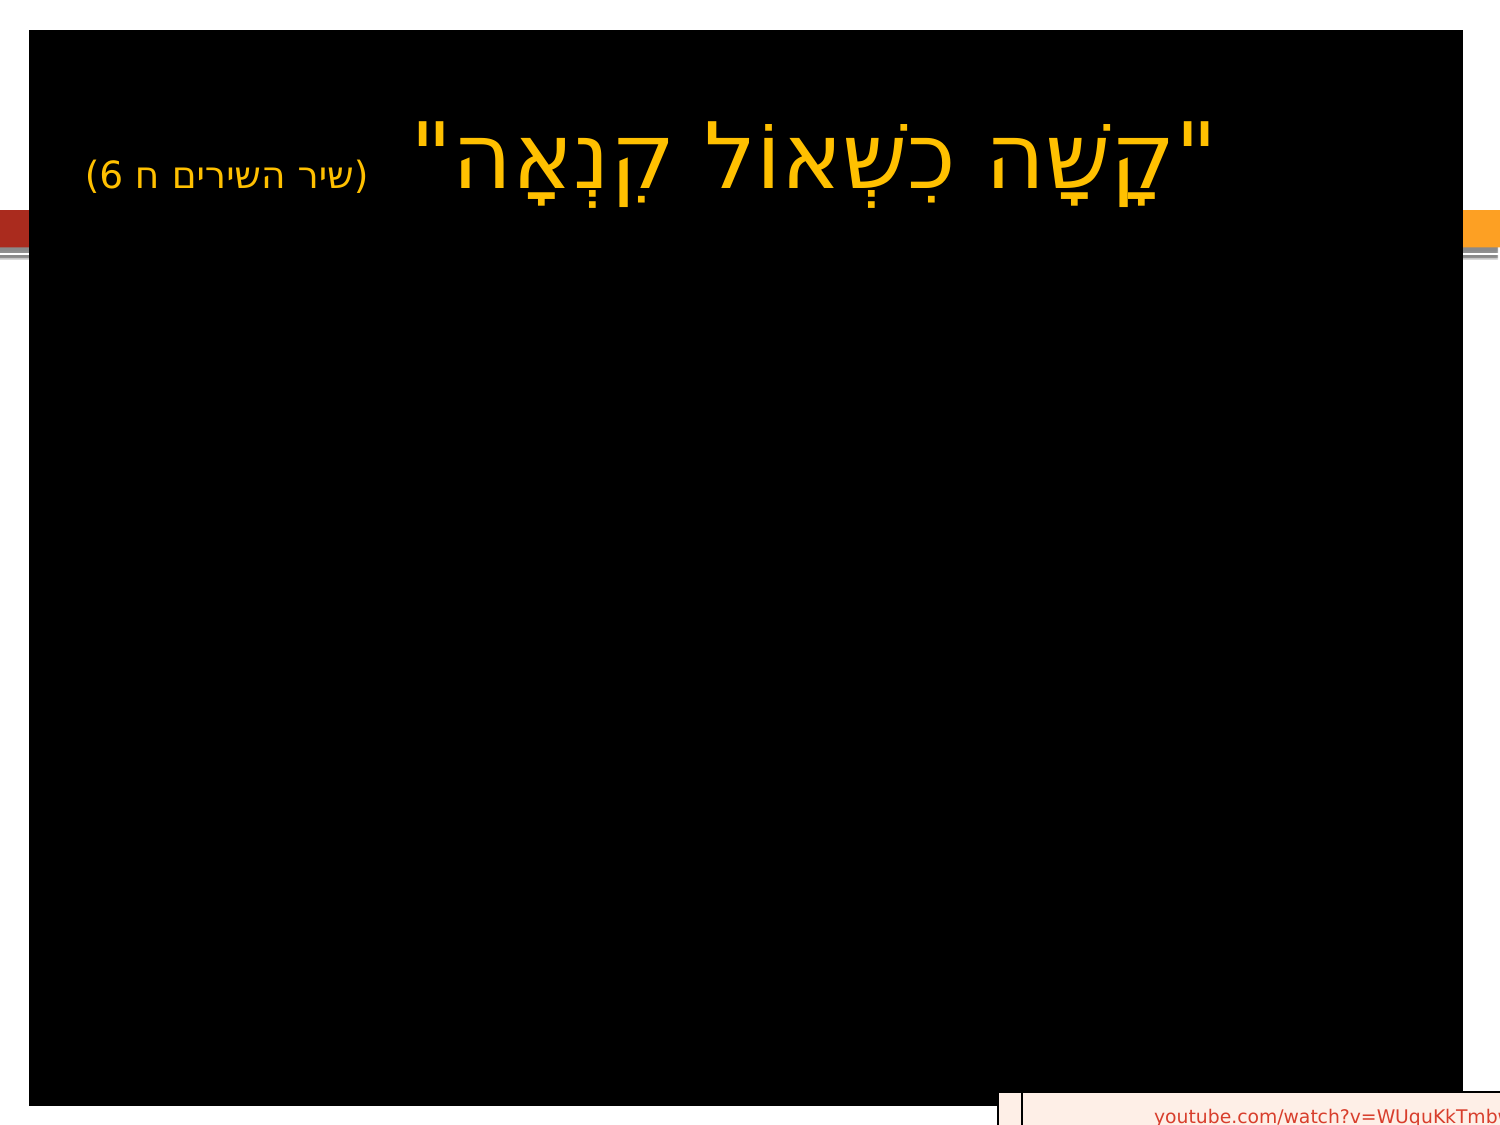

# "קָשָׁה כִשְׁאוֹל קִנְאָה" (שיר השירים ח 6)
| | youtube.com/watch?v=WUquKkTmbww |
| --- | --- |